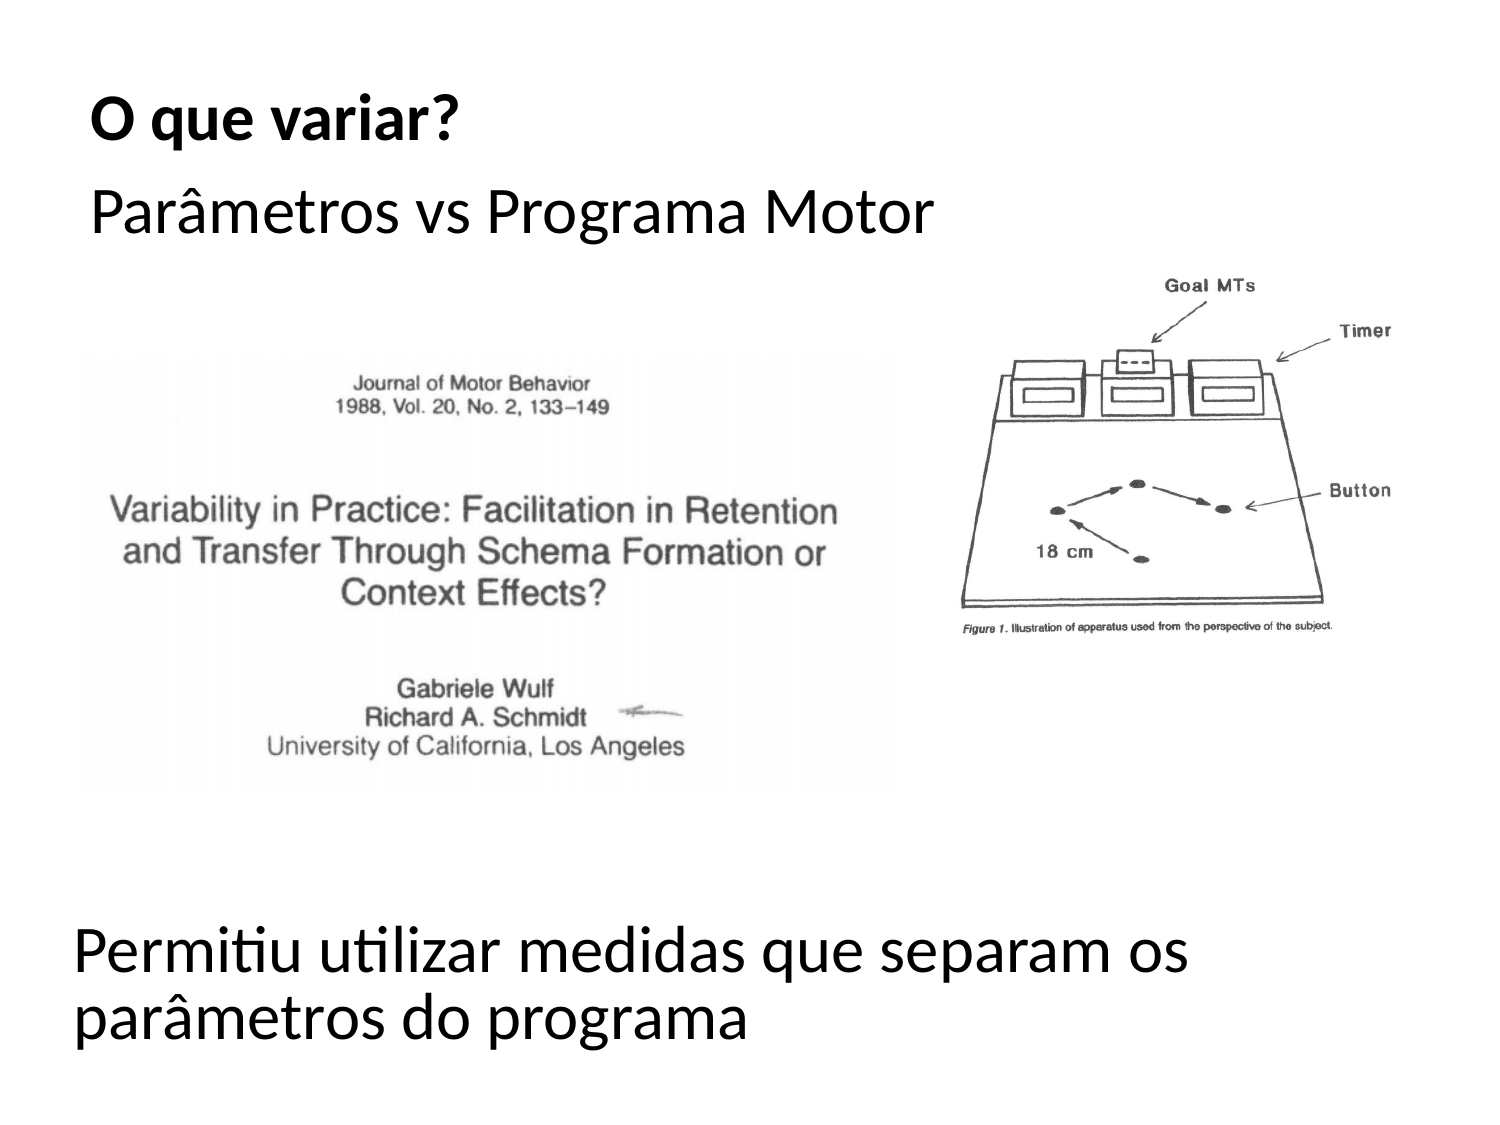

# O que variar?
Parâmetros vs Programa Motor
Permitiu utilizar medidas que separam os parâmetros do programa